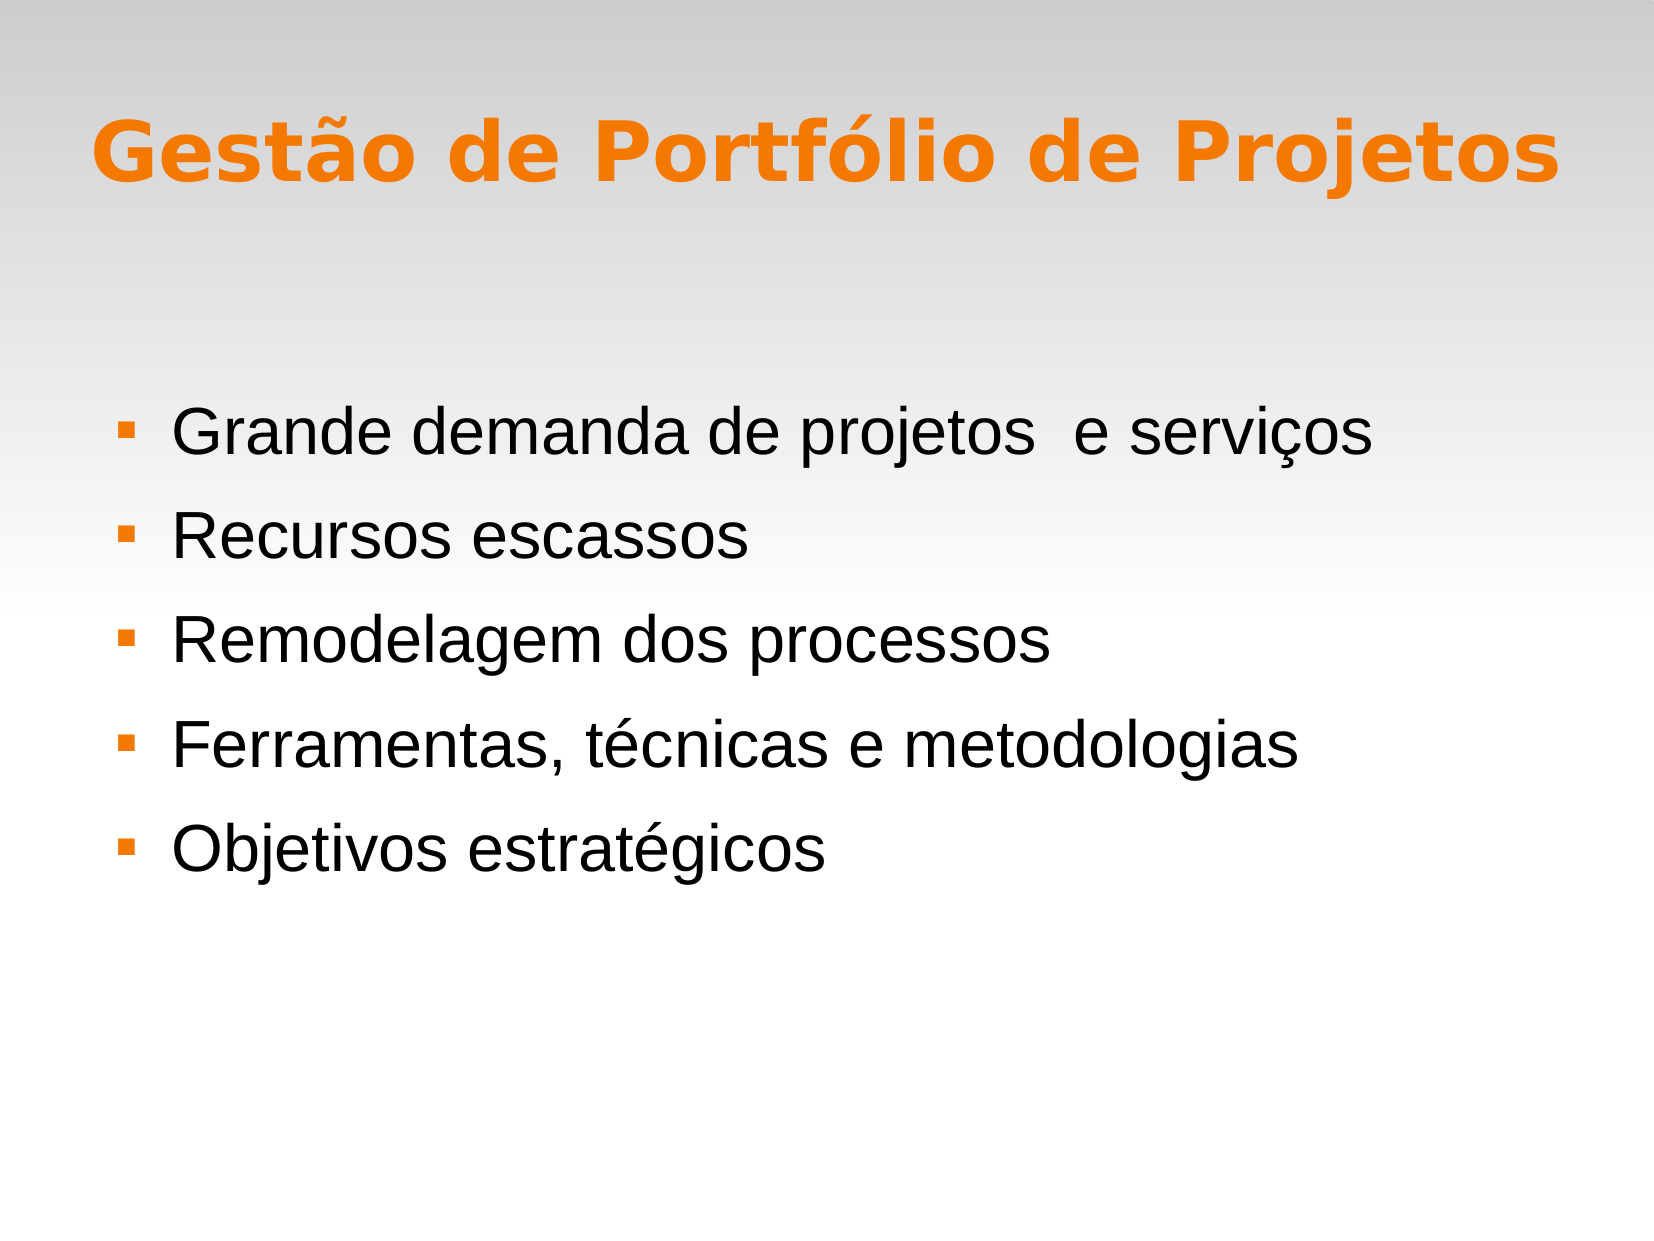

# Gestão de Portfólio de Projetos
Grande demanda de projetos e serviços
Recursos escassos
Remodelagem dos processos
Ferramentas, técnicas e metodologias
Objetivos estratégicos